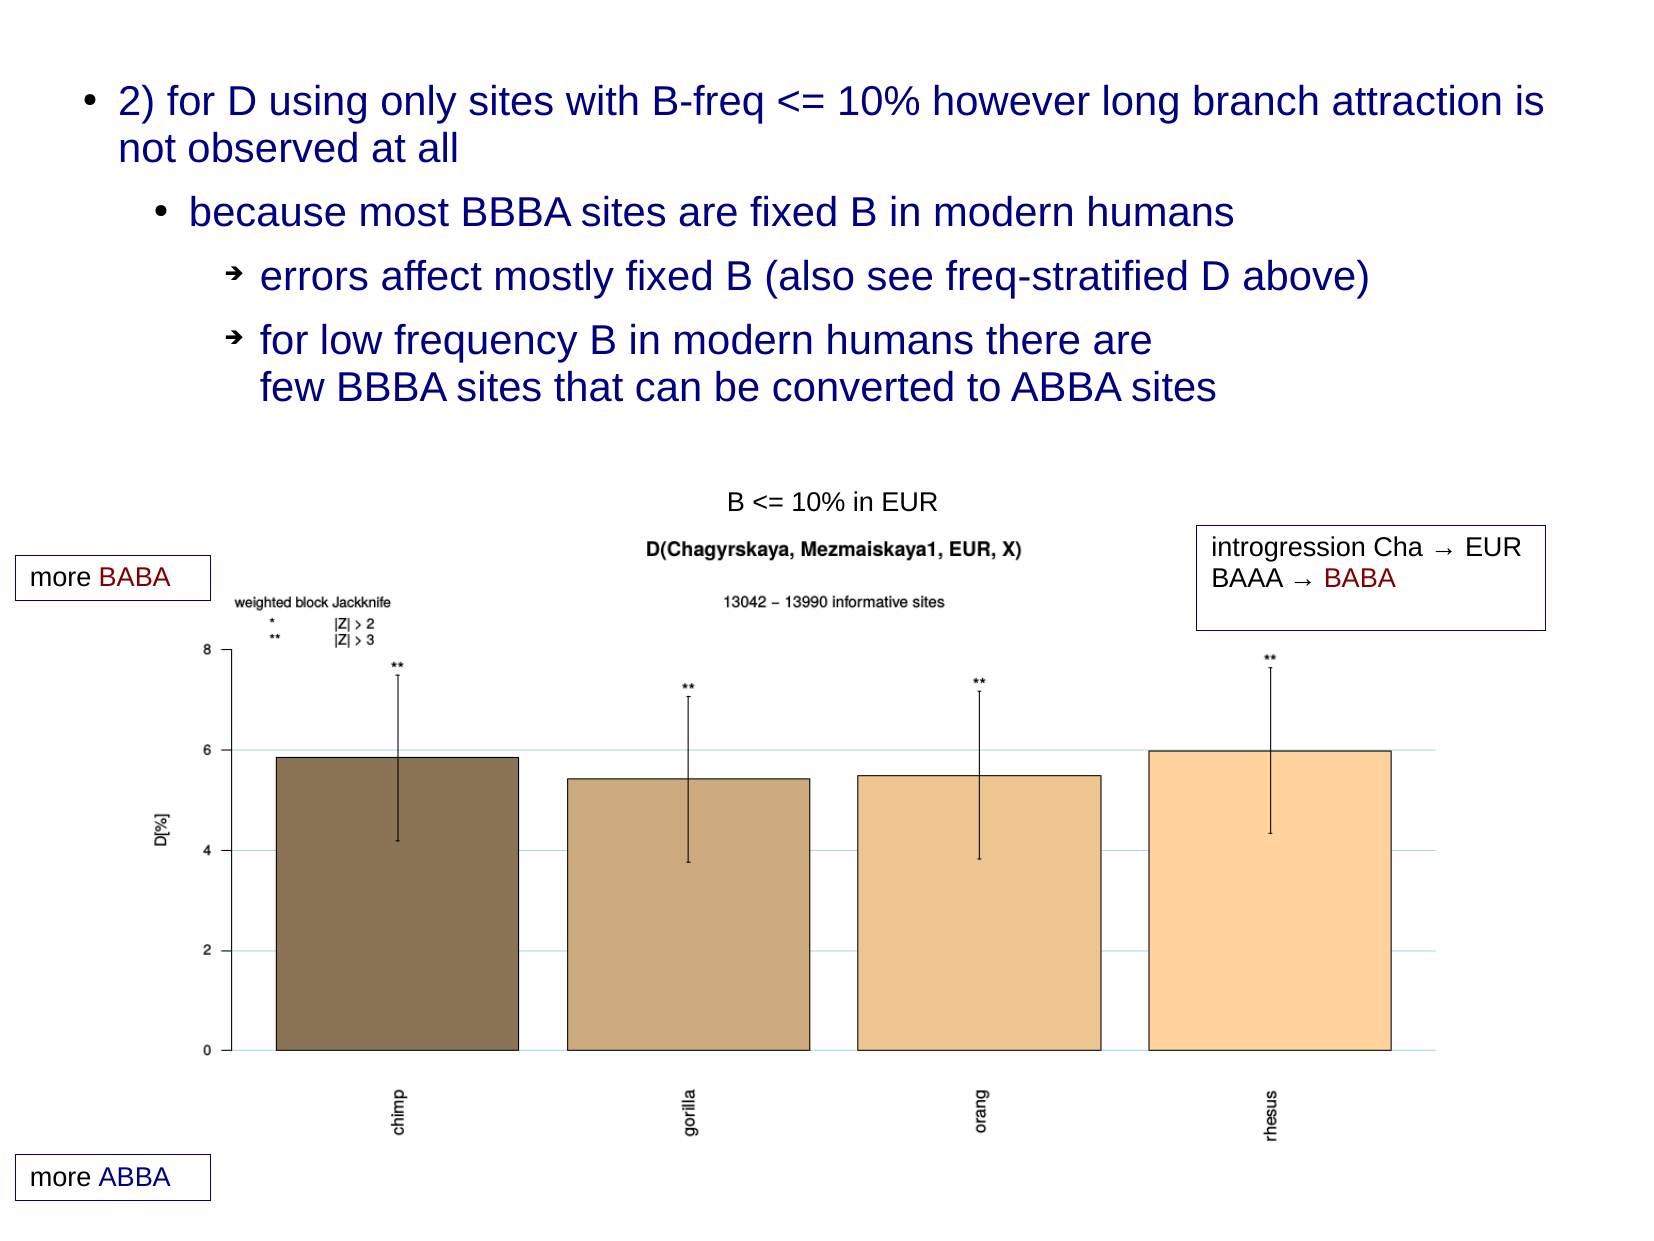

# 2) for D using only sites with B-freq <= 10% however long branch attraction is not observed at all
because most BBBA sites are fixed B in modern humans
errors affect mostly fixed B (also see freq-stratified D above)
for low frequency B in modern humans there are
few BBBA sites that can be converted to ABBA sites
B <= 10% in EUR
introgression Cha → EUR
BAAA → BABA
more BABA
more ABBA